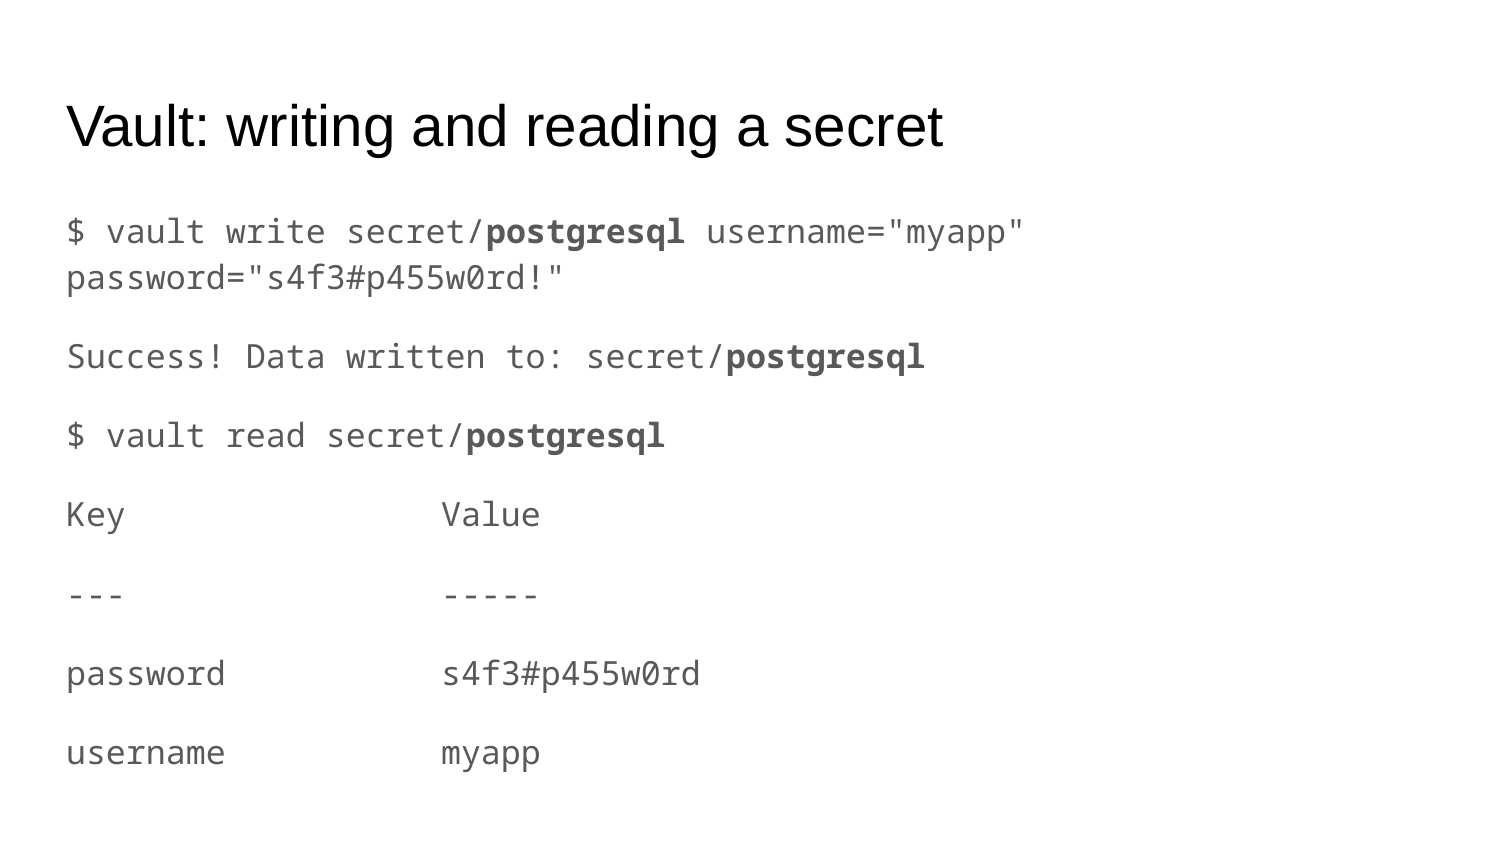

# Vault: writing and reading a secret
$ vault write secret/postgresql username="myapp" password="s4f3#p455w0rd!"
Success! Data written to: secret/postgresql
$ vault read secret/postgresql
Key 	Value
--- 	-----
password 	s4f3#p455w0rd
username 	myapp